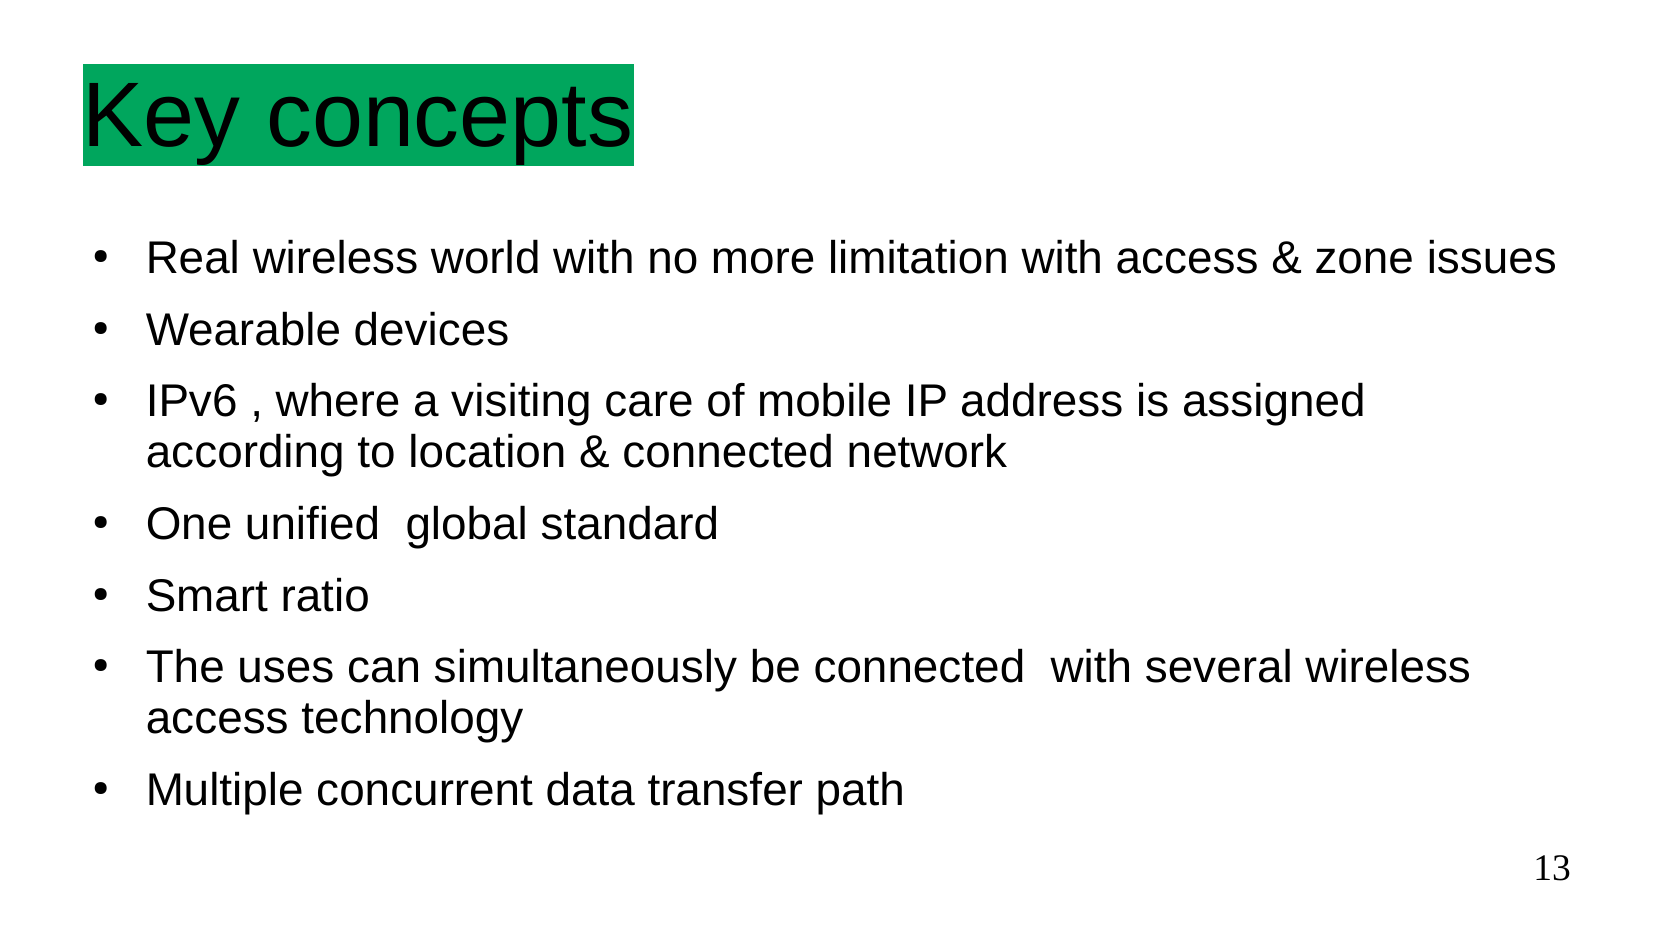

# Key concepts
Real wireless world with no more limitation with access & zone issues
Wearable devices
IPv6 , where a visiting care of mobile IP address is assigned according to location & connected network
One unified global standard
Smart ratio
The uses can simultaneously be connected with several wireless access technology
Multiple concurrent data transfer path
13